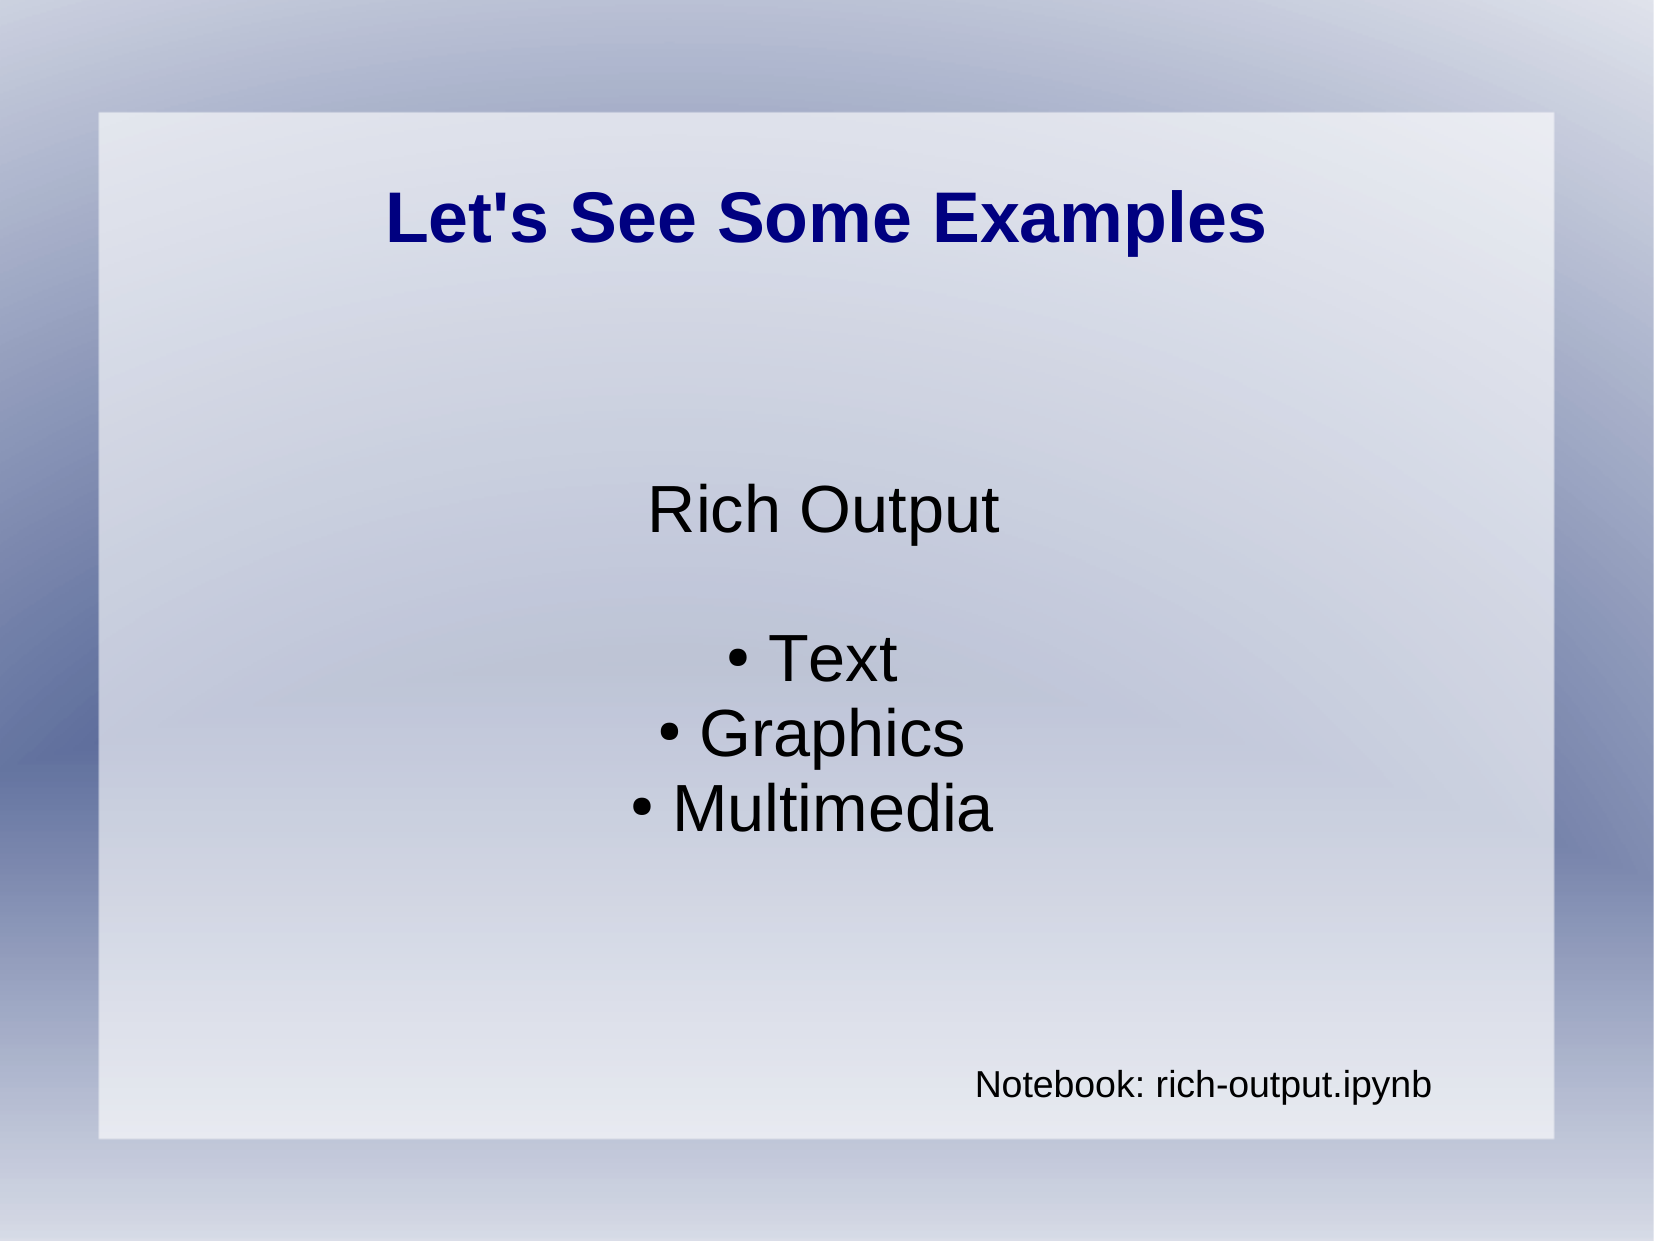

# Let's See Some Examples
Rich Output
 Text
 Graphics
 Multimedia
Notebook: rich-output.ipynb